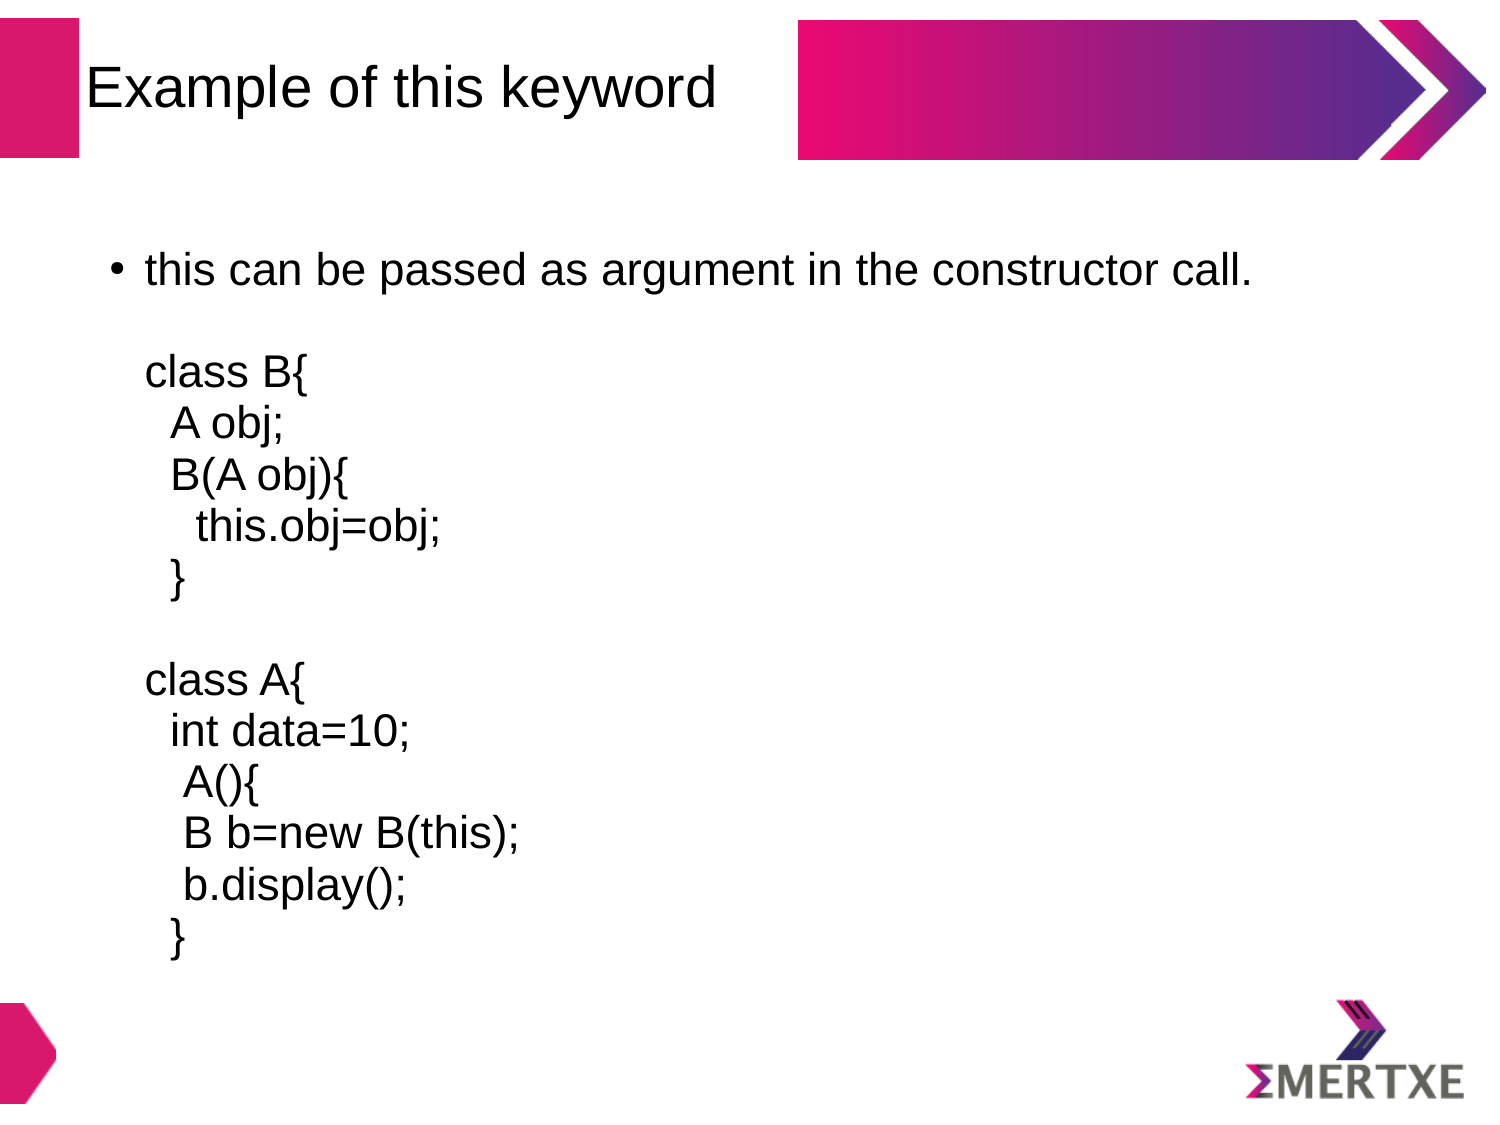

Example of this keyword
this can be passed as argument in the constructor call.
class B{
 A obj;
 B(A obj){
 this.obj=obj;
 }
class A{
 int data=10;
 A(){
 B b=new B(this);
 b.display();
 }